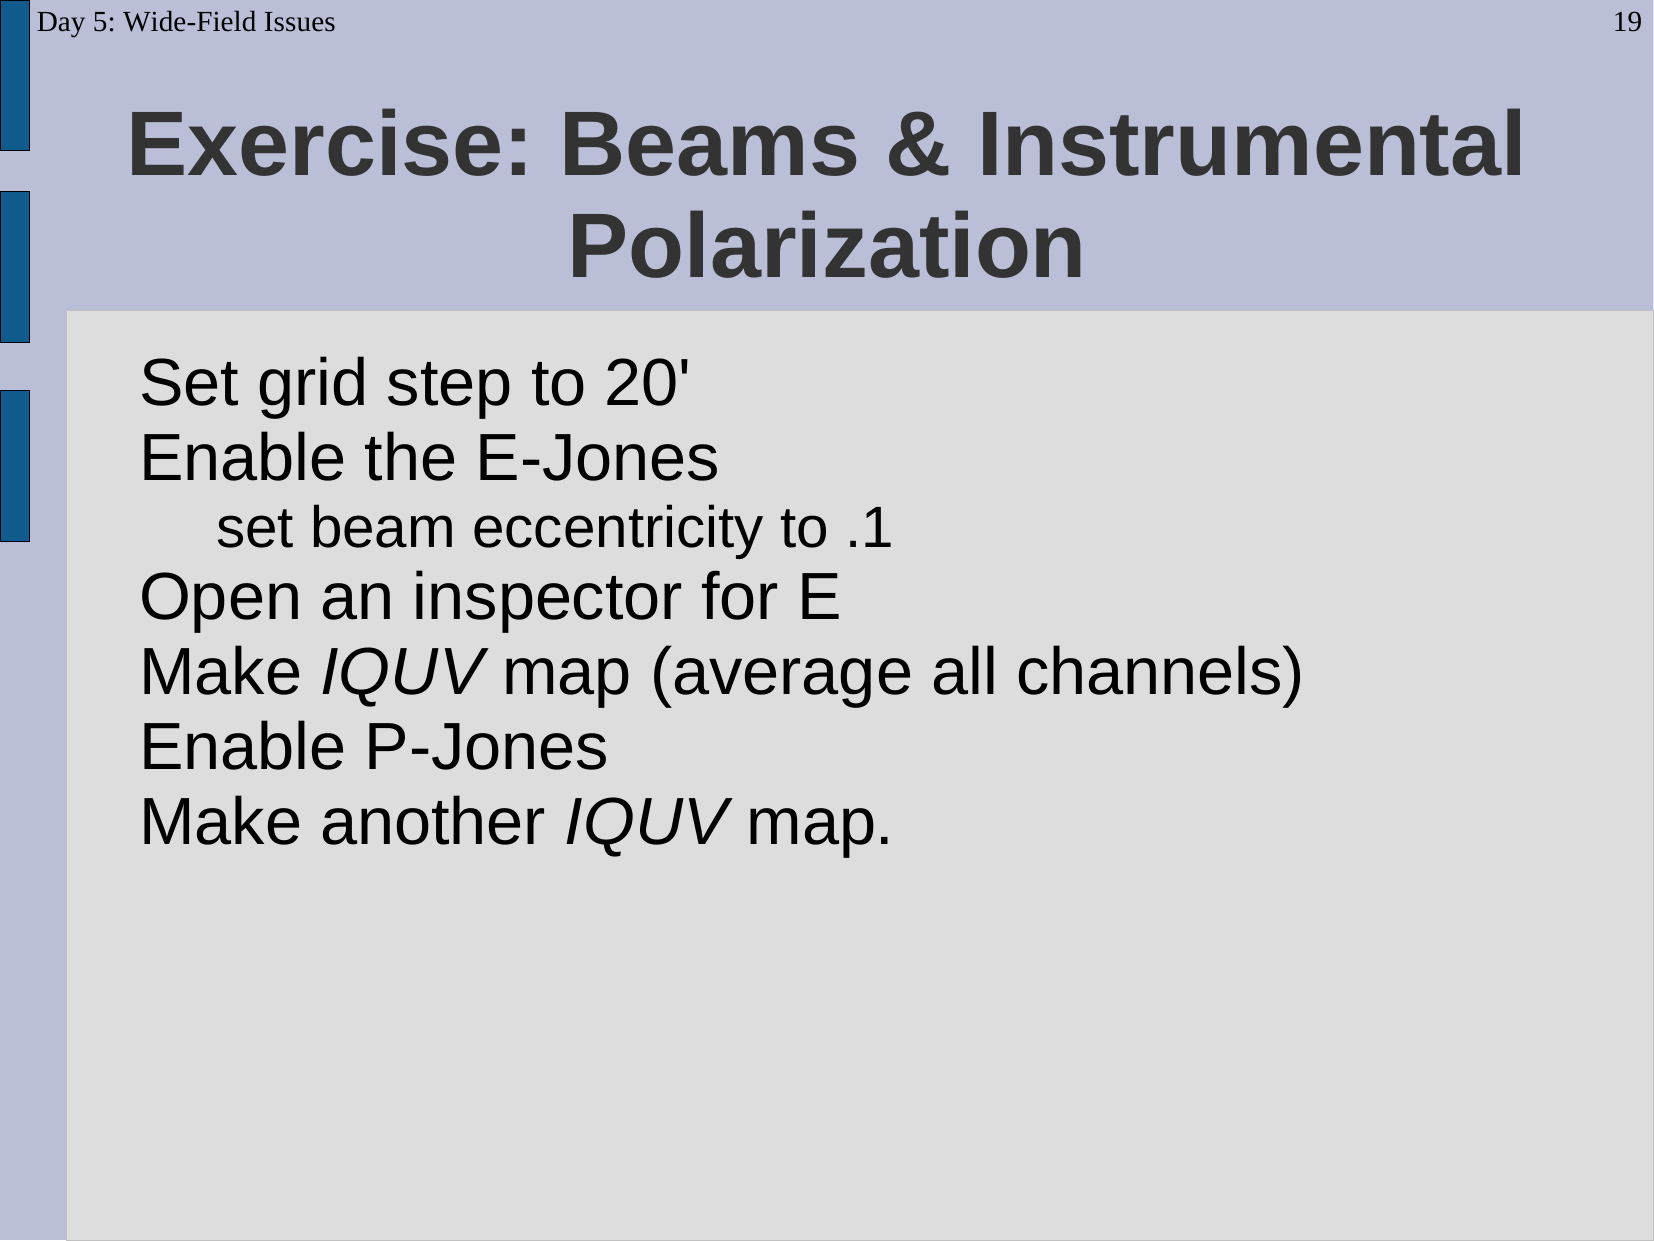

Day 5: Wide-Field Issues
19
# Exercise: Beams & Instrumental Polarization
Set grid step to 20'
Enable the E-Jones
set beam eccentricity to .1
Open an inspector for E
Make IQUV map (average all channels)
Enable P-Jones
Make another IQUV map.